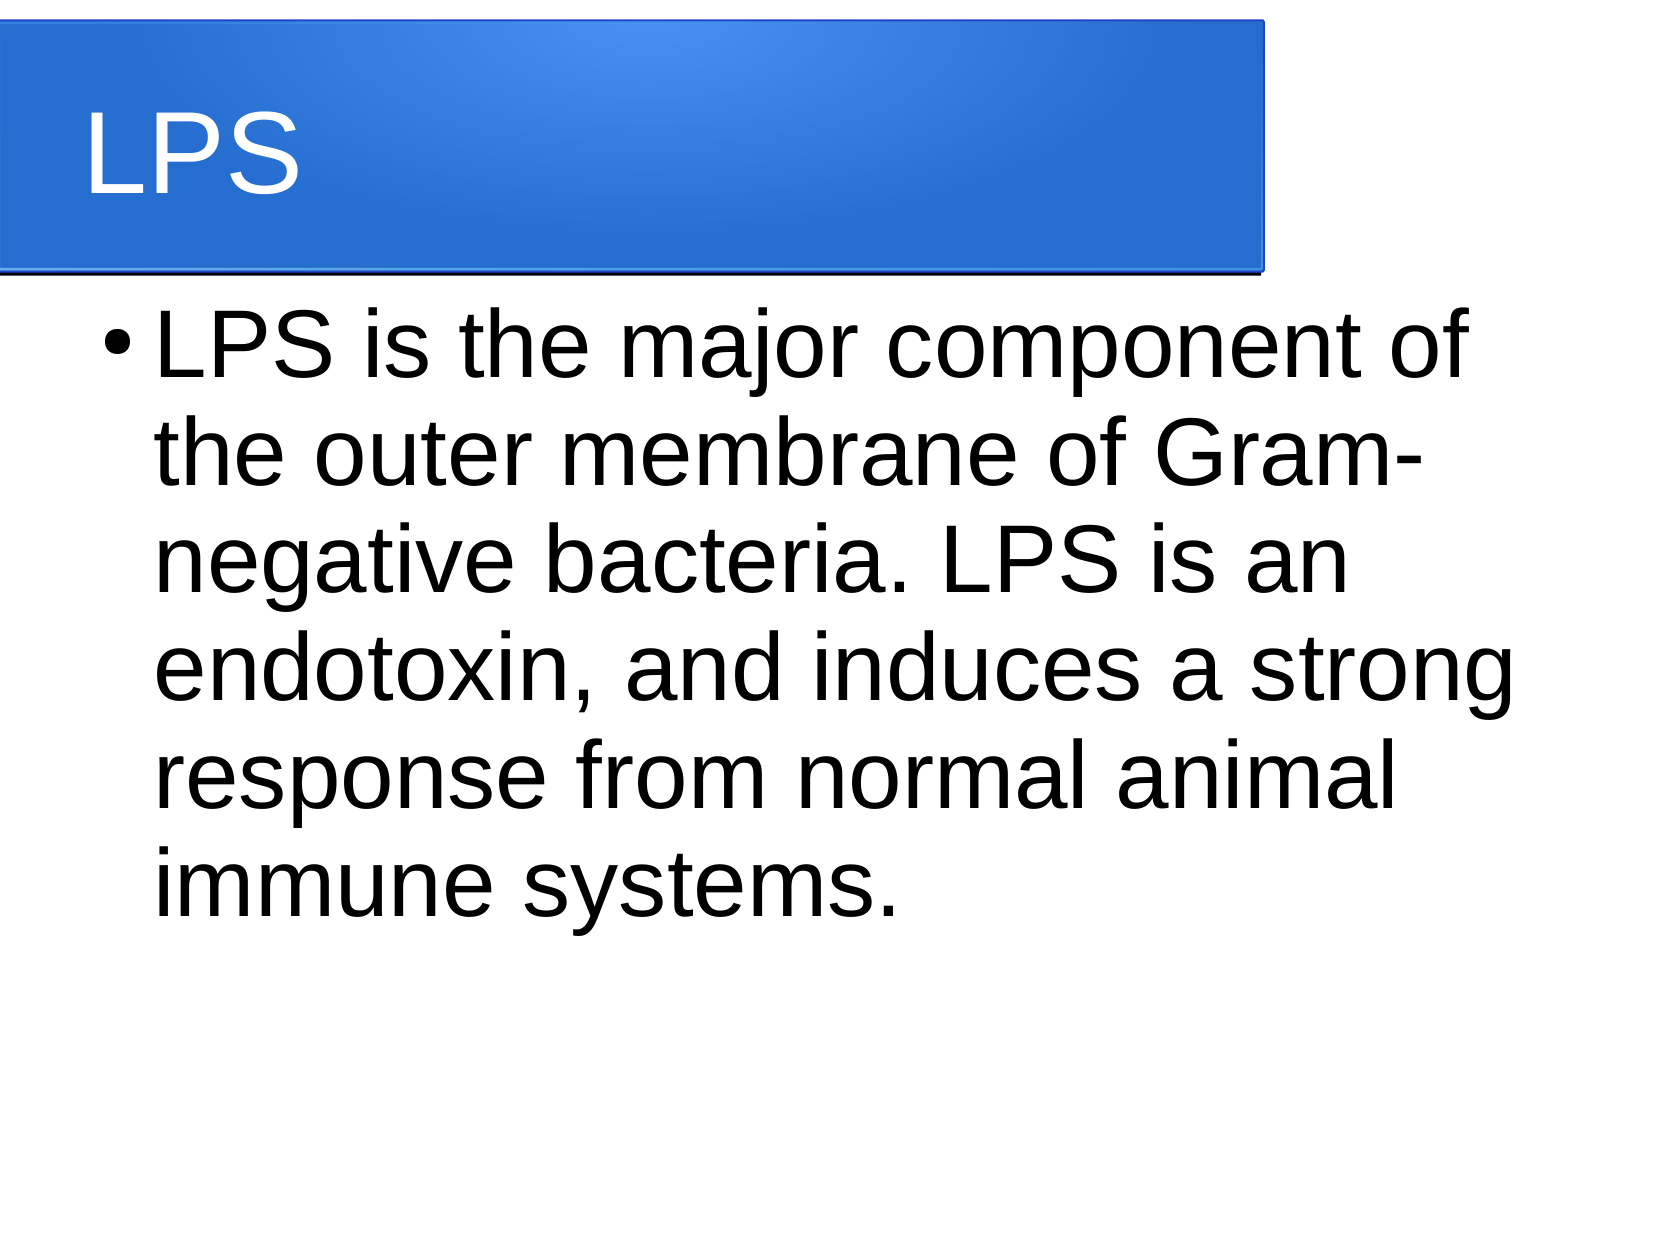

# LPS
LPS is the major component of the outer membrane of Gram-negative bacteria. LPS is an endotoxin, and induces a strong response from normal animal immune systems.